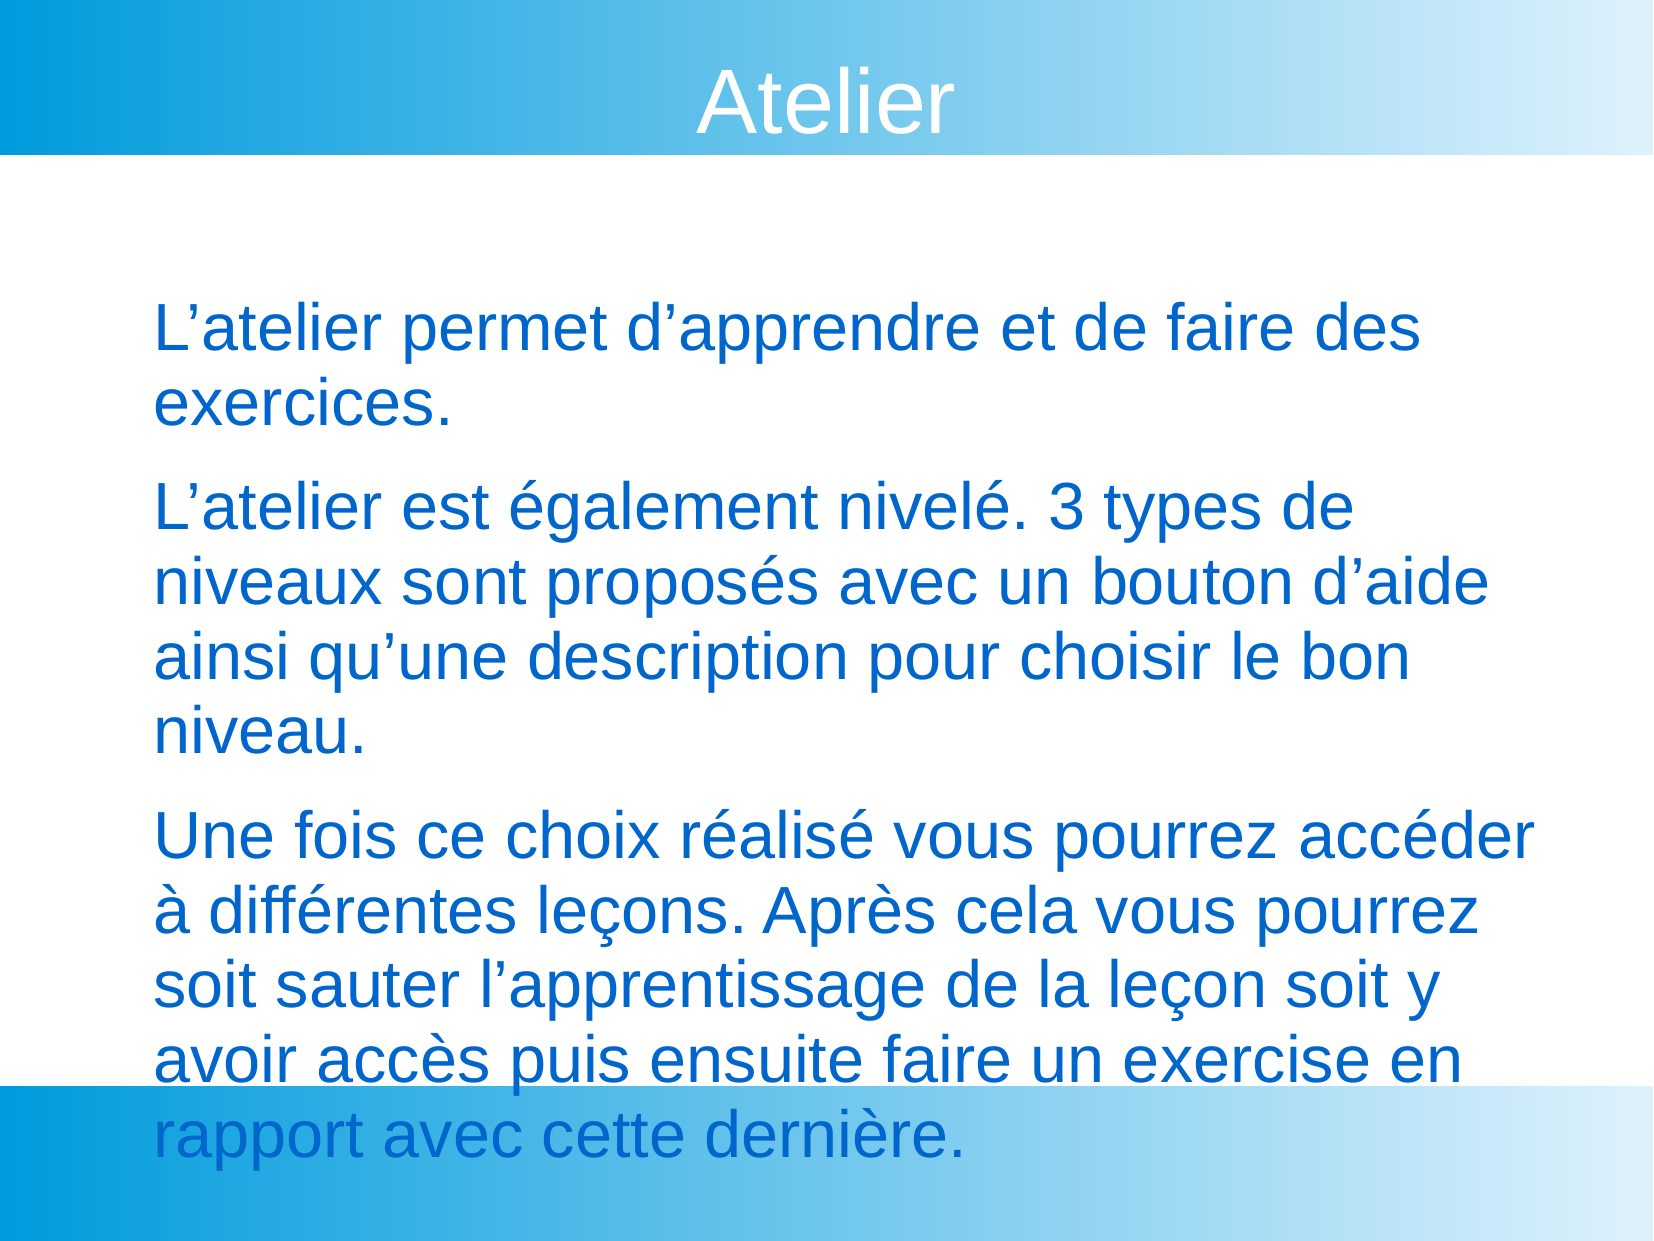

# Atelier
L’atelier permet d’apprendre et de faire des exercices.
L’atelier est également nivelé. 3 types de niveaux sont proposés avec un bouton d’aide ainsi qu’une description pour choisir le bon niveau.
Une fois ce choix réalisé vous pourrez accéder à différentes leçons. Après cela vous pourrez soit sauter l’apprentissage de la leçon soit y avoir accès puis ensuite faire un exercise en rapport avec cette dernière.